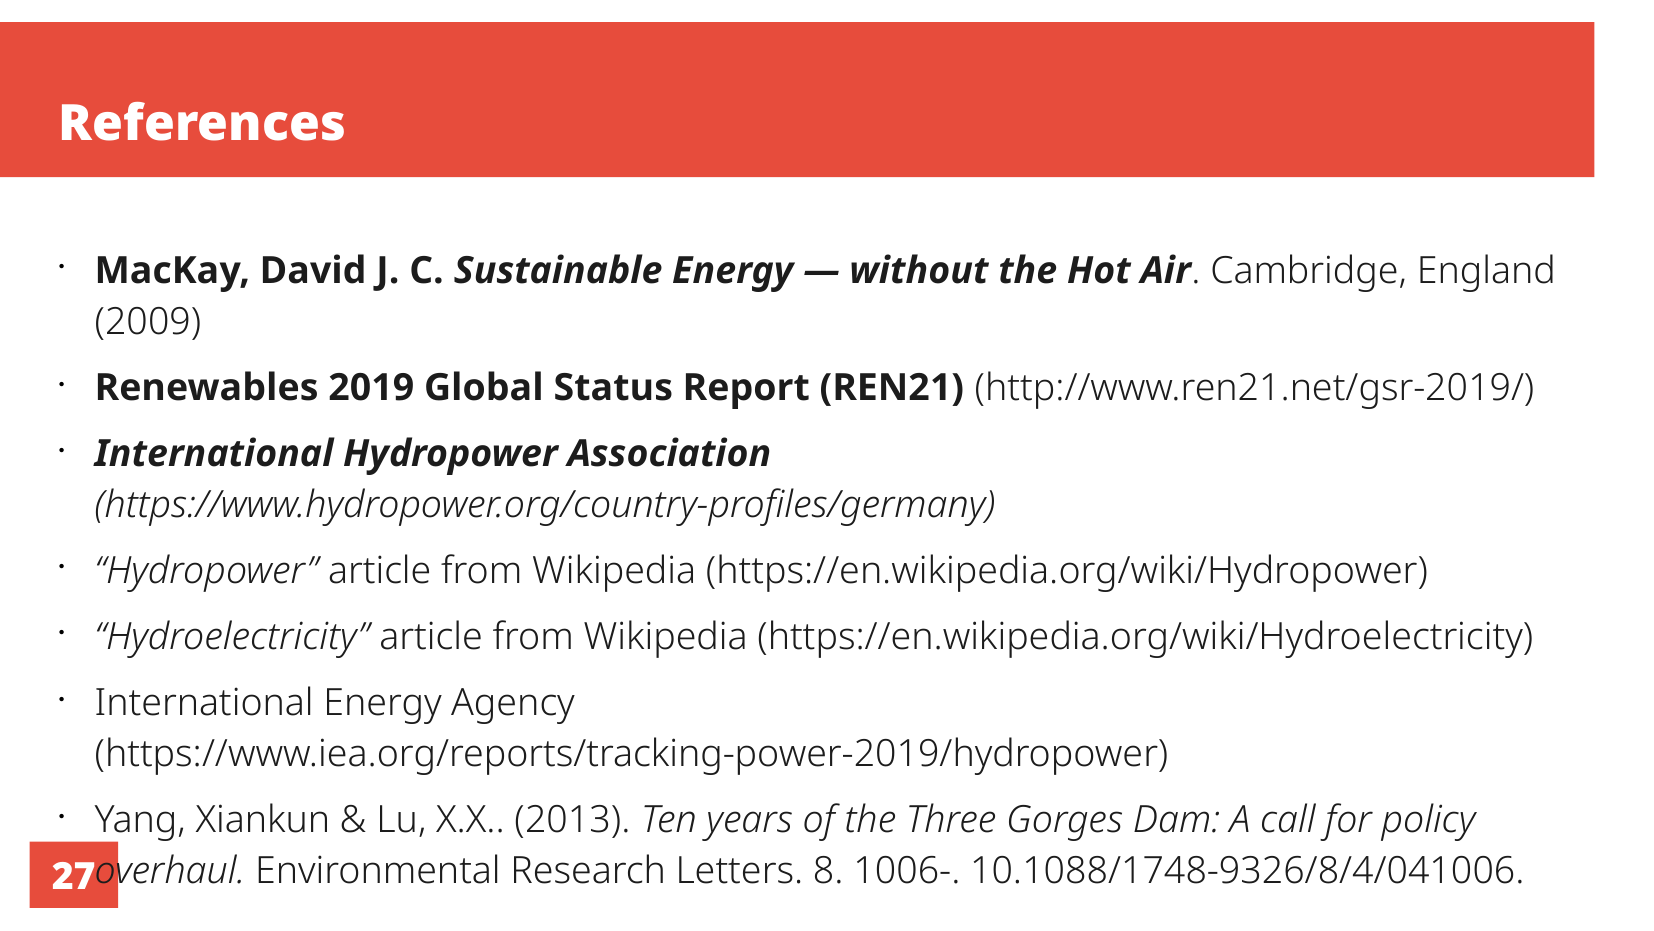

# References
MacKay, David J. C. Sustainable Energy — without the Hot Air. Cambridge, England (2009)
Renewables 2019 Global Status Report (REN21) (http://www.ren21.net/gsr-2019/)
International Hydropower Association (https://www.hydropower.org/country-profiles/germany)
“Hydropower” article from Wikipedia (https://en.wikipedia.org/wiki/Hydropower)
“Hydroelectricity” article from Wikipedia (https://en.wikipedia.org/wiki/Hydroelectricity)
International Energy Agency (https://www.iea.org/reports/tracking-power-2019/hydropower)
Yang, Xiankun & Lu, X.X.. (2013). Ten years of the Three Gorges Dam: A call for policy overhaul. Environmental Research Letters. 8. 1006-. 10.1088/1748-9326/8/4/041006.
27